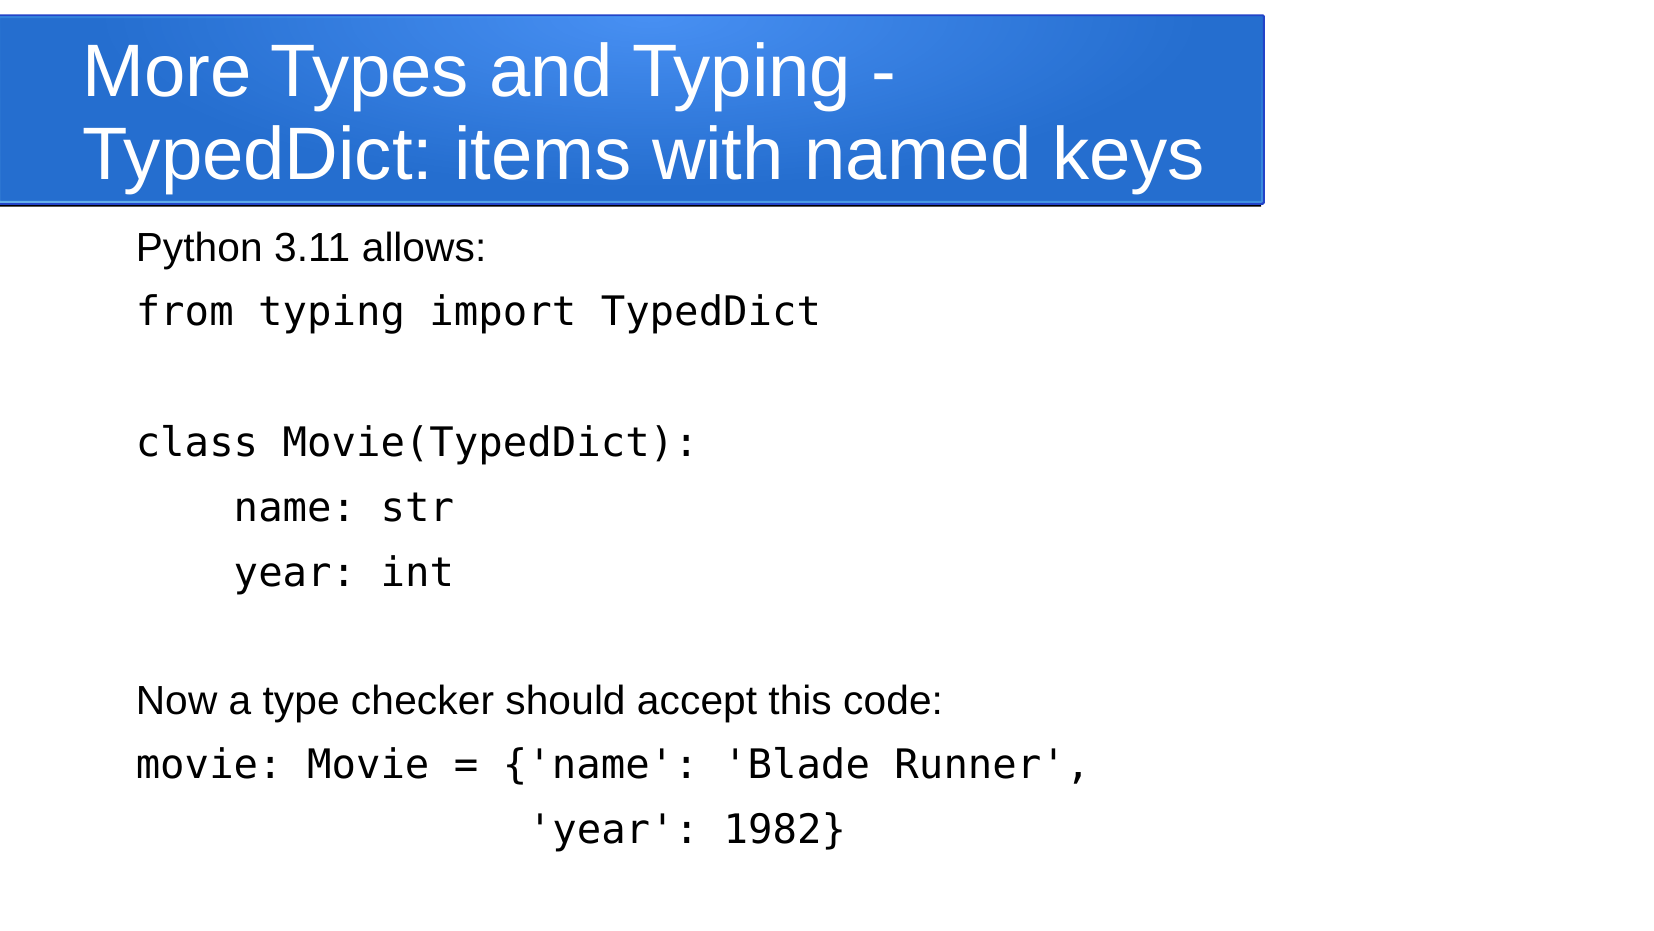

# More Types and Typing -TypedDict: items with named keys
Python 3.11 allows:
from typing import TypedDict
class Movie(TypedDict):
 name: str
 year: int
Now a type checker should accept this code:
movie: Movie = {'name': 'Blade Runner',
 'year': 1982}